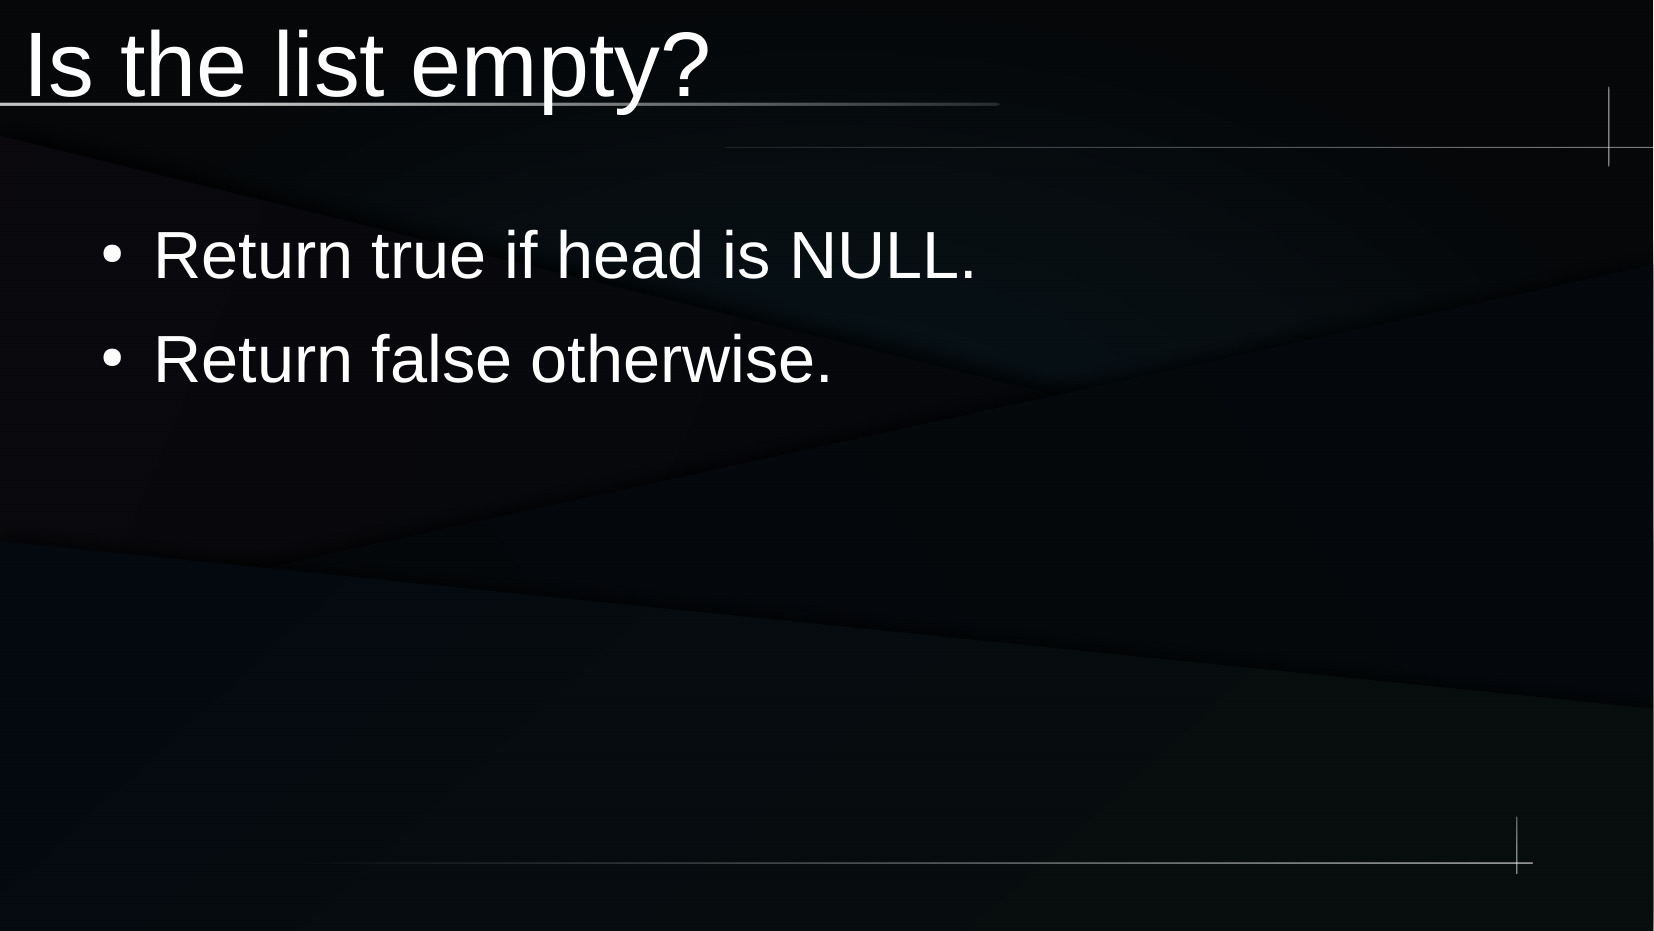

# Is the list empty?
Return true if head is NULL.
Return false otherwise.